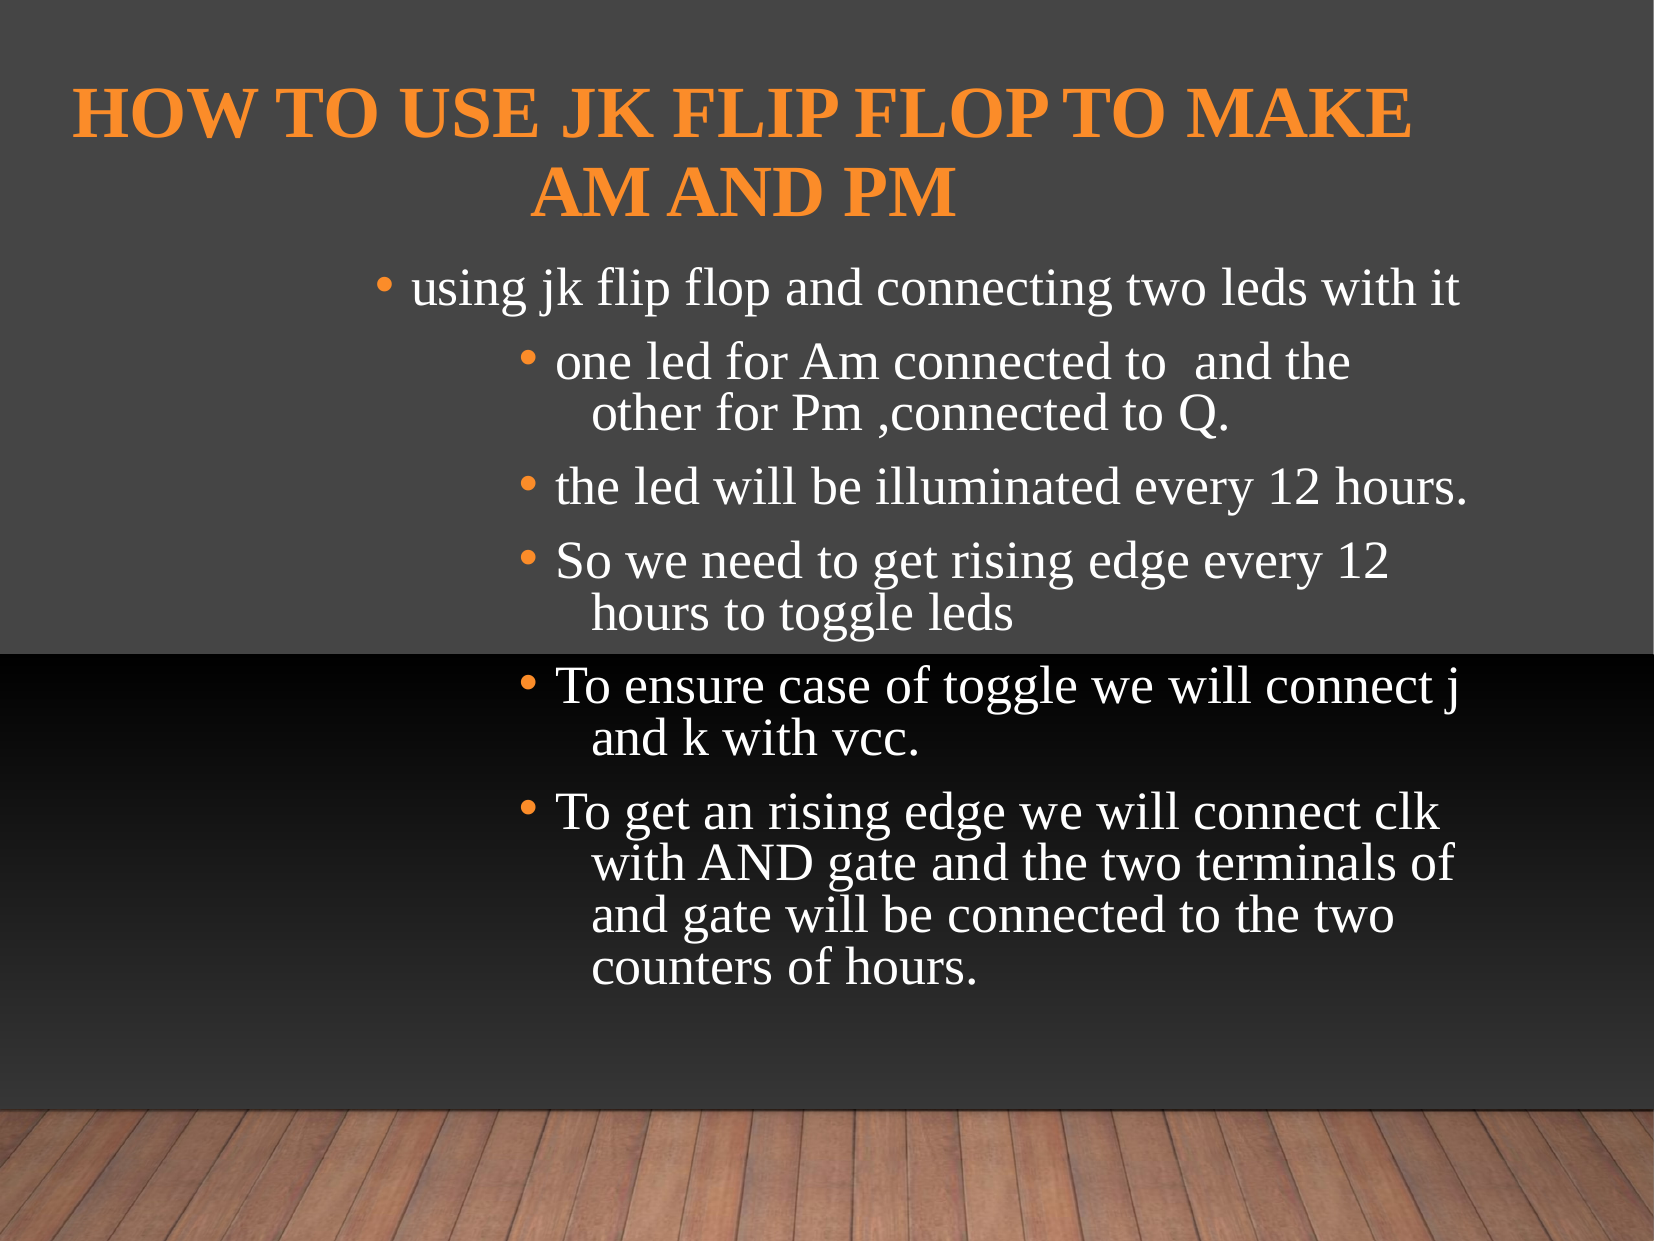

# How to use jk flip flop to make am and pm
using jk flip flop and connecting two leds with it
one led for Am connected to and the other for Pm ,connected to Q.
the led will be illuminated every 12 hours.
So we need to get rising edge every 12 hours to toggle leds
To ensure case of toggle we will connect j and k with vcc.
To get an rising edge we will connect clk with AND gate and the two terminals of and gate will be connected to the two counters of hours.